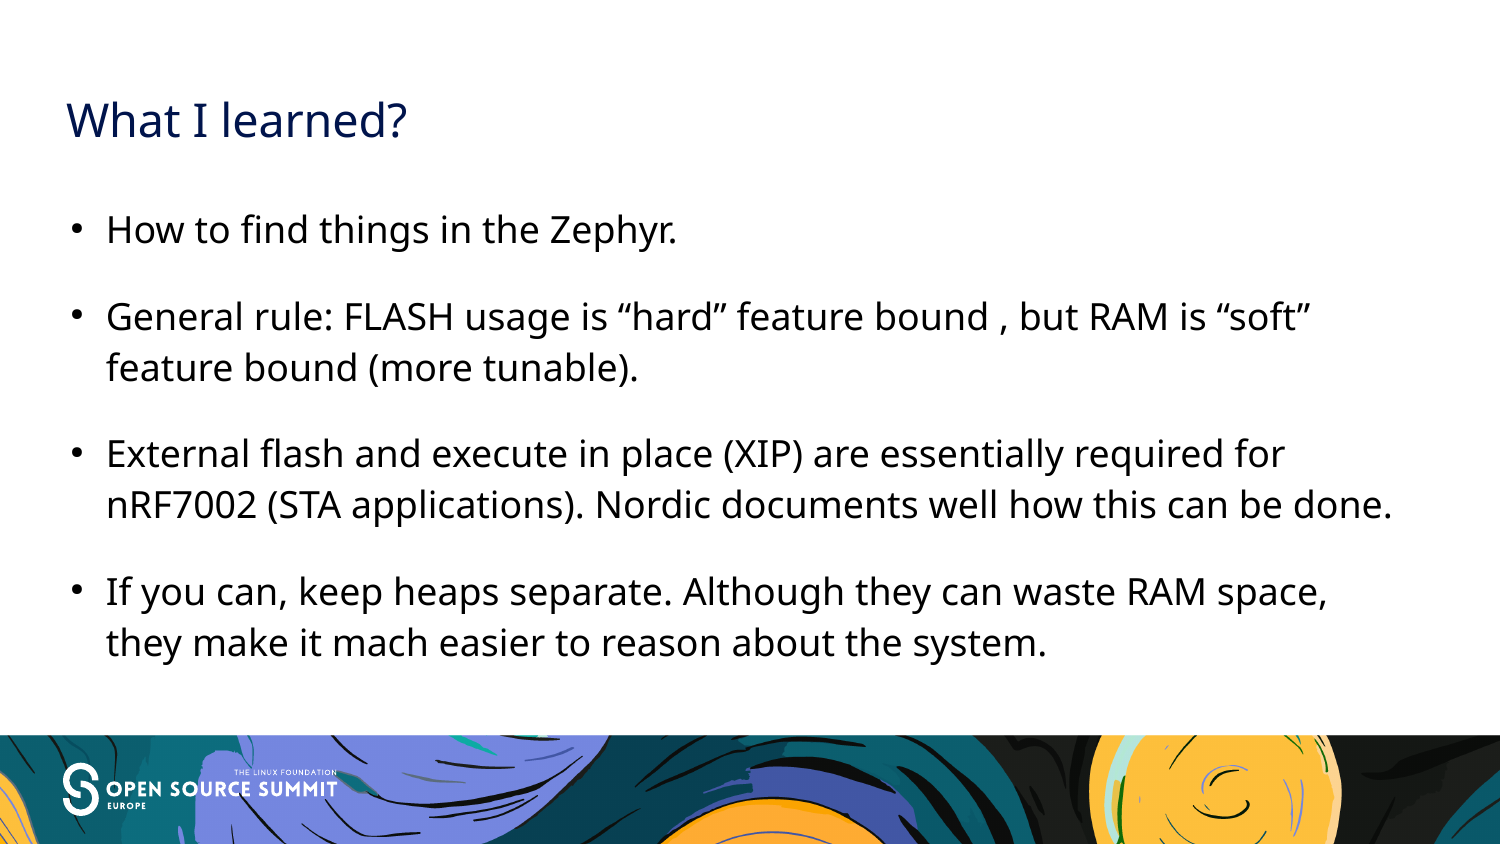

# What I learned?
How to find things in the Zephyr.
General rule: FLASH usage is “hard” feature bound , but RAM is “soft” feature bound (more tunable).
External flash and execute in place (XIP) are essentially required for nRF7002 (STA applications). Nordic documents well how this can be done.
If you can, keep heaps separate. Although they can waste RAM space, they make it mach easier to reason about the system.